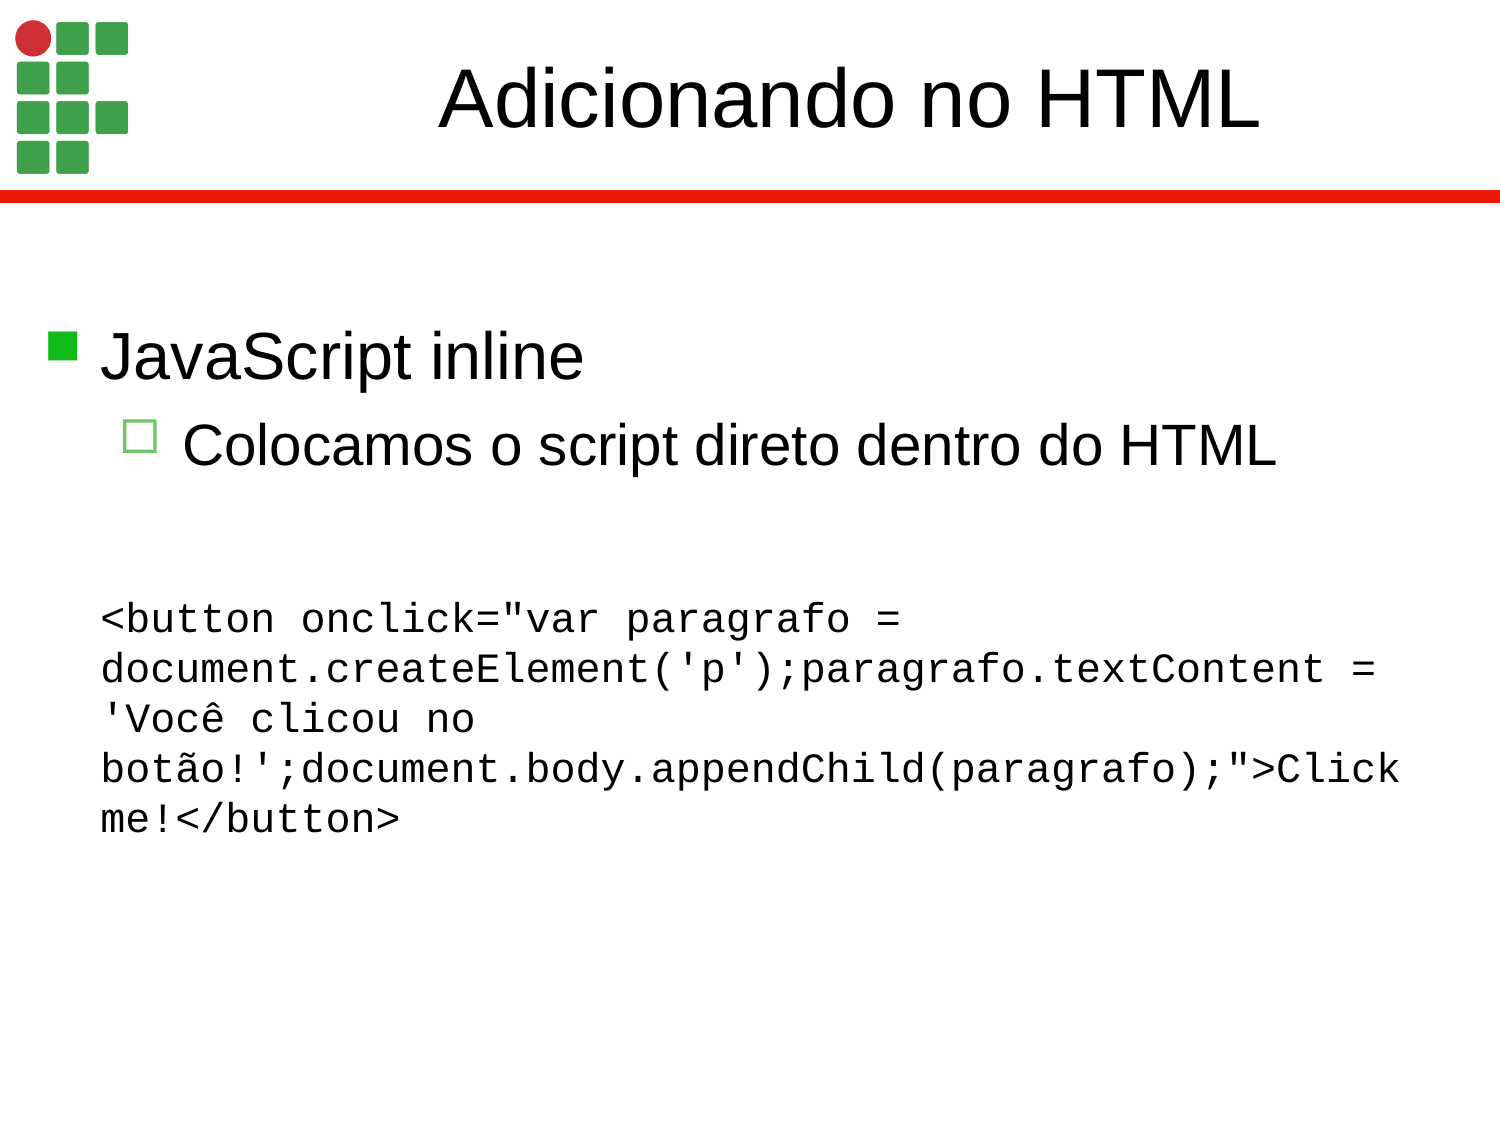

# Adicionando no HTML
JavaScript inline
 Colocamos o script direto dentro do HTML
<button onclick="var paragrafo = document.createElement('p');paragrafo.textContent = 'Você clicou no botão!';document.body.appendChild(paragrafo);">Click me!</button>